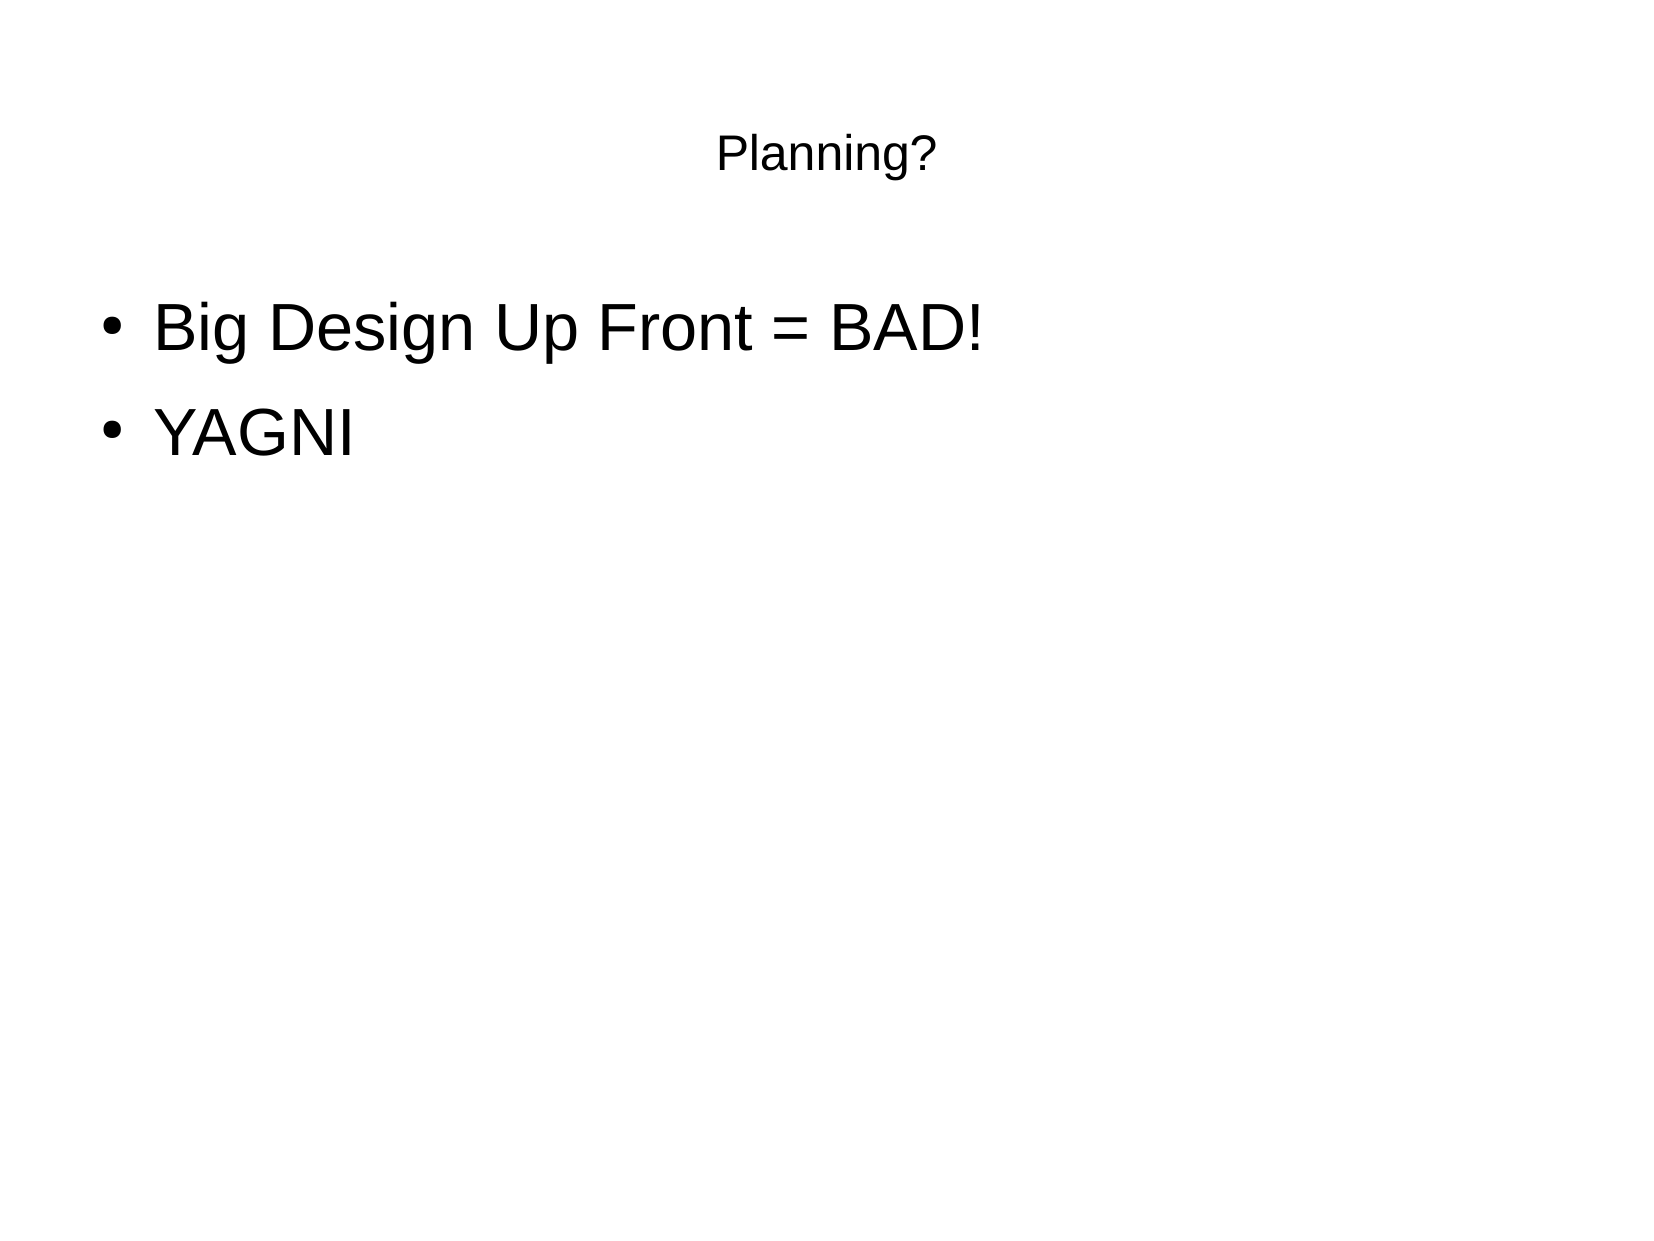

# Planning?
Big Design Up Front = BAD!
YAGNI